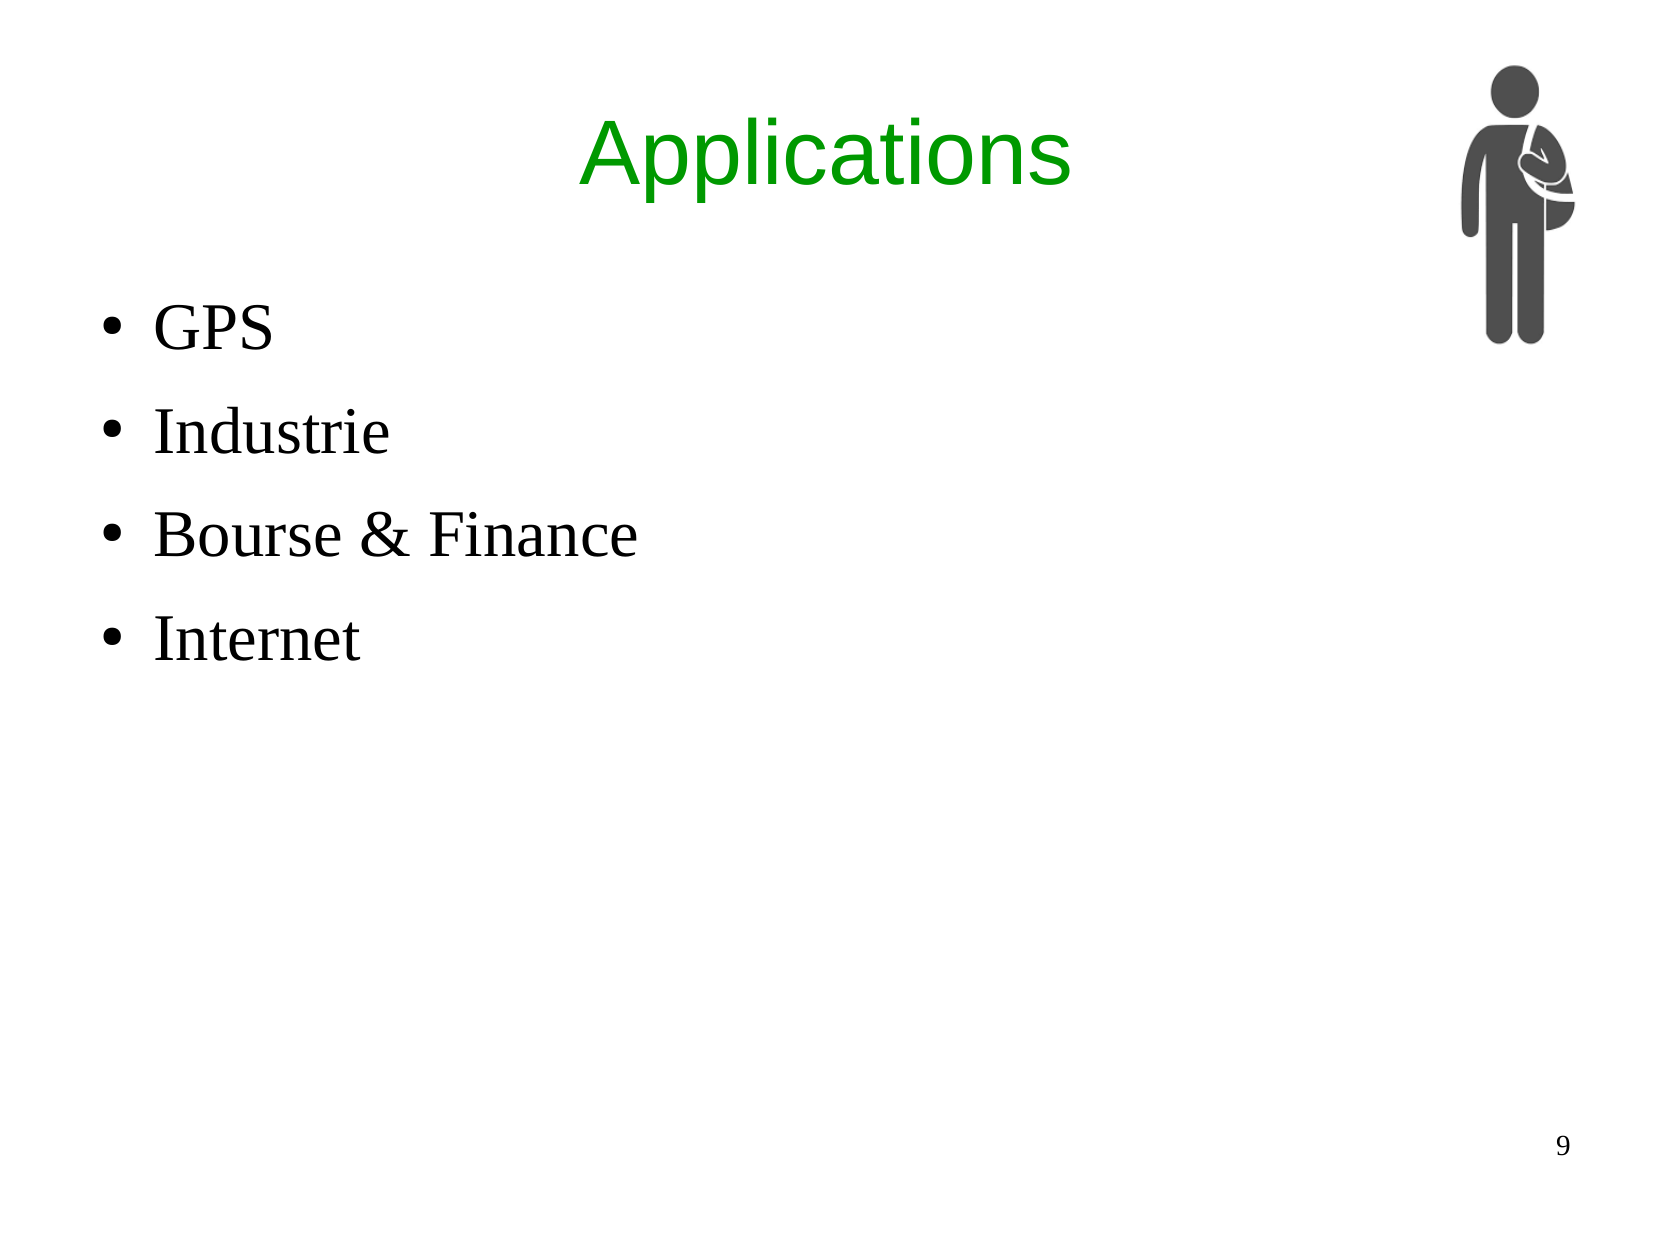

# Applications
GPS
Industrie
Bourse & Finance
Internet
9